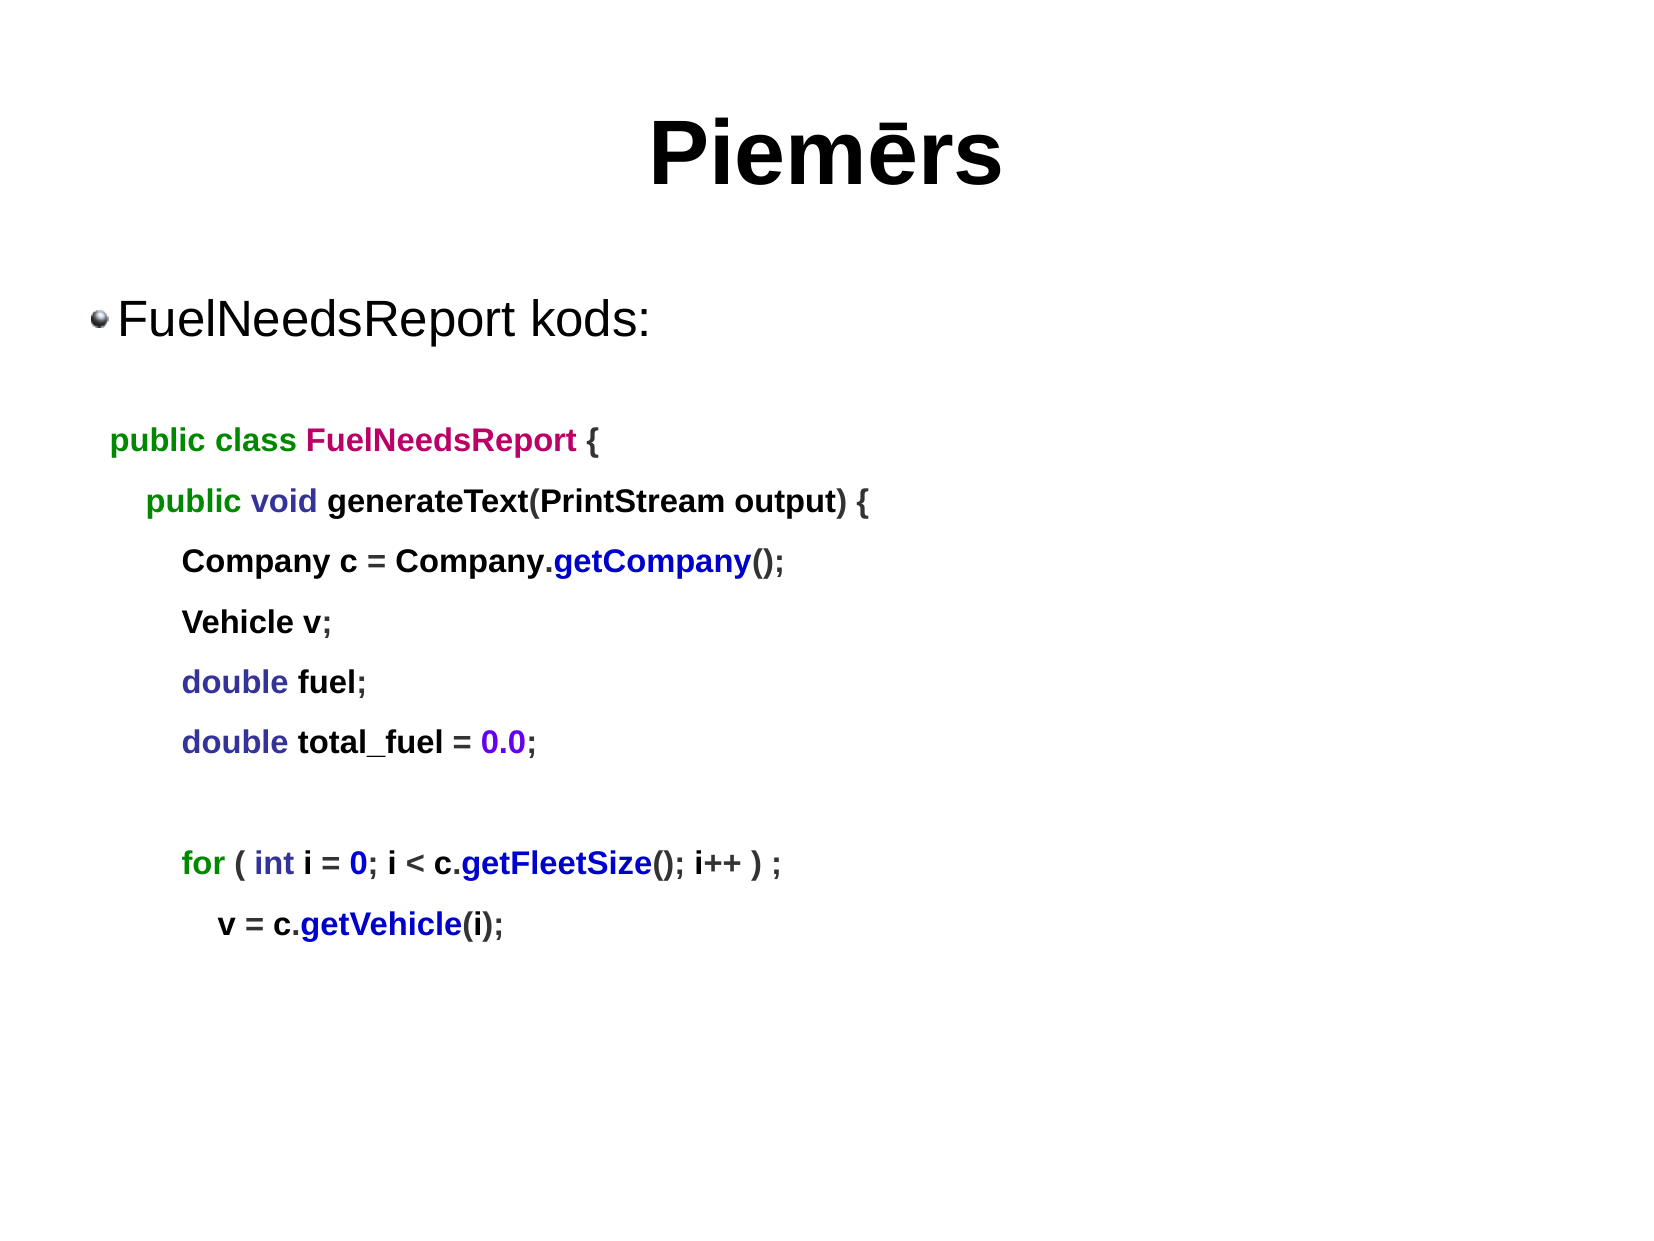

# Piemērs
FuelNeedsReport kods:
 public class FuelNeedsReport {
 public void generateText(PrintStream output) {
 Company c = Company.getCompany();
 Vehicle v;
 double fuel;
 double total_fuel = 0.0;
 for ( int i = 0; i < c.getFleetSize(); i++ ) ;
 v = c.getVehicle(i);